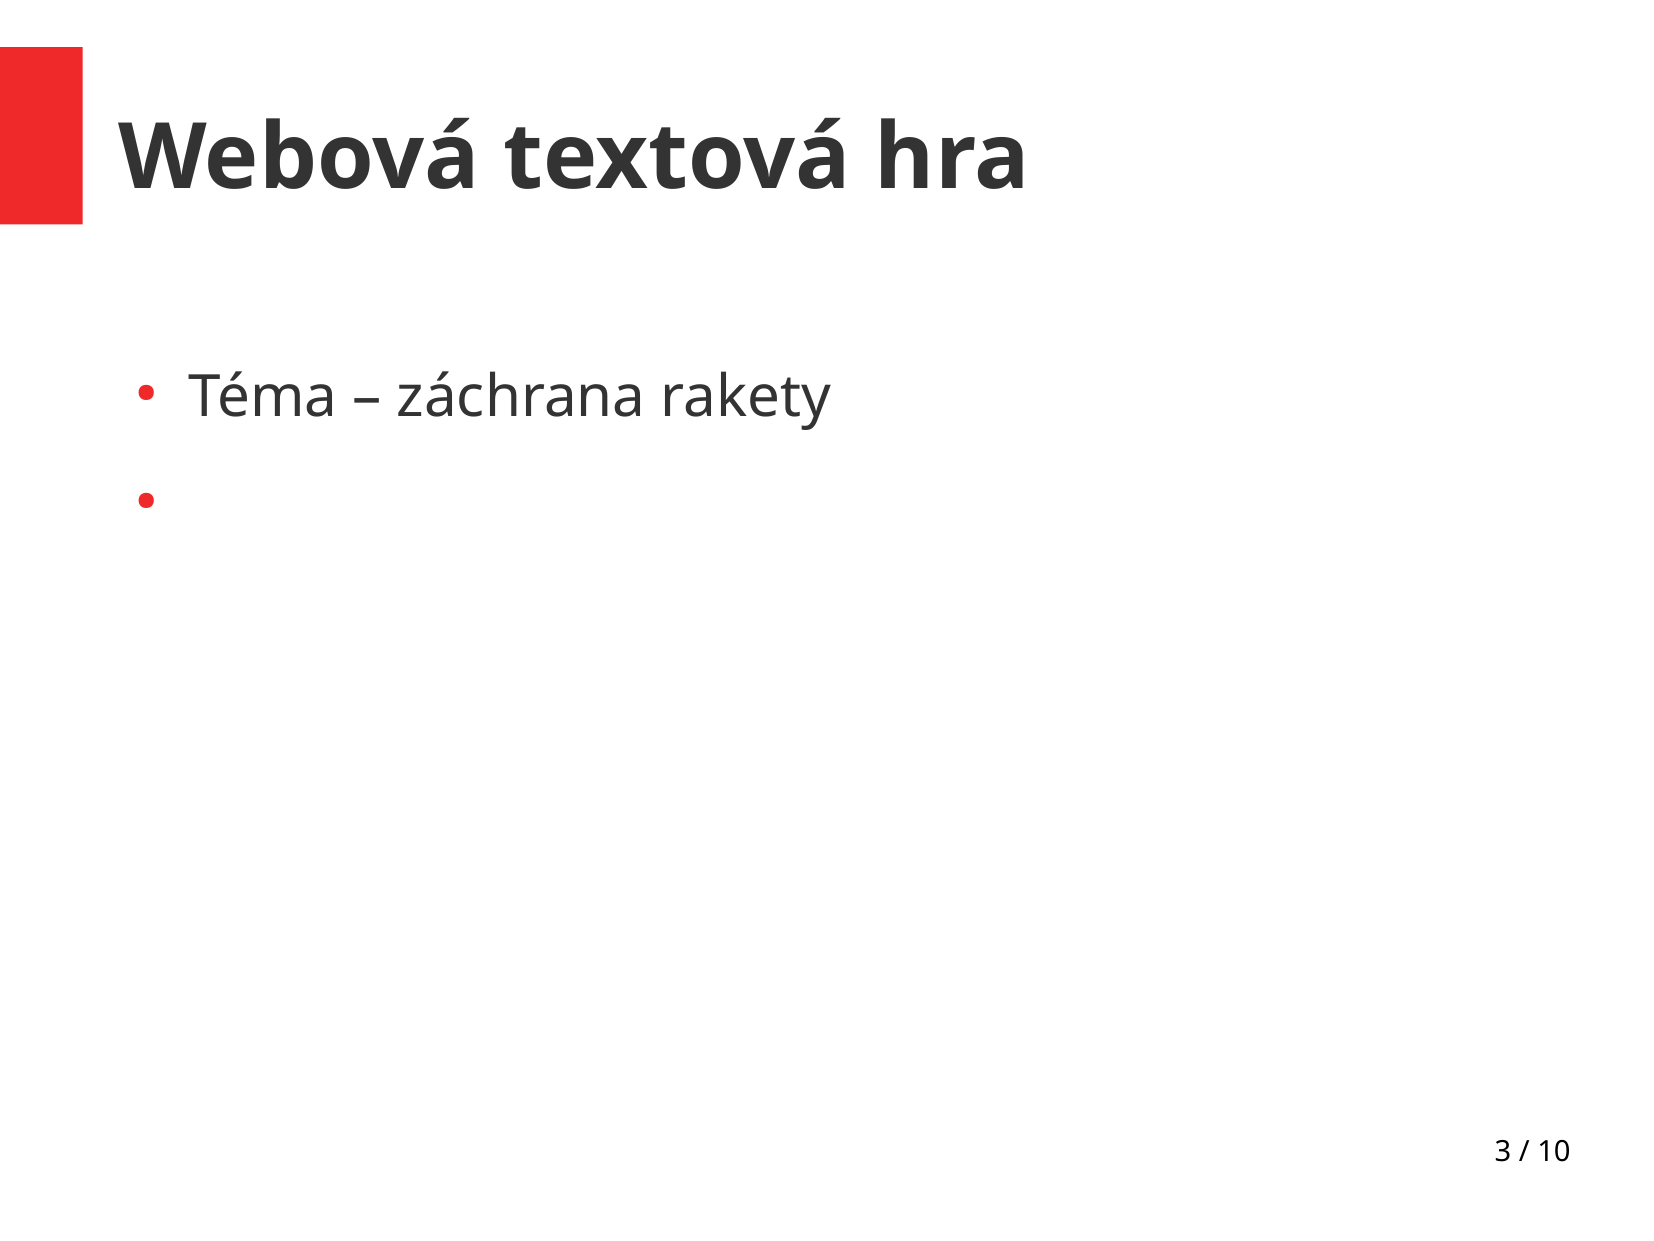

# Webová textová hra
Téma – záchrana rakety
3